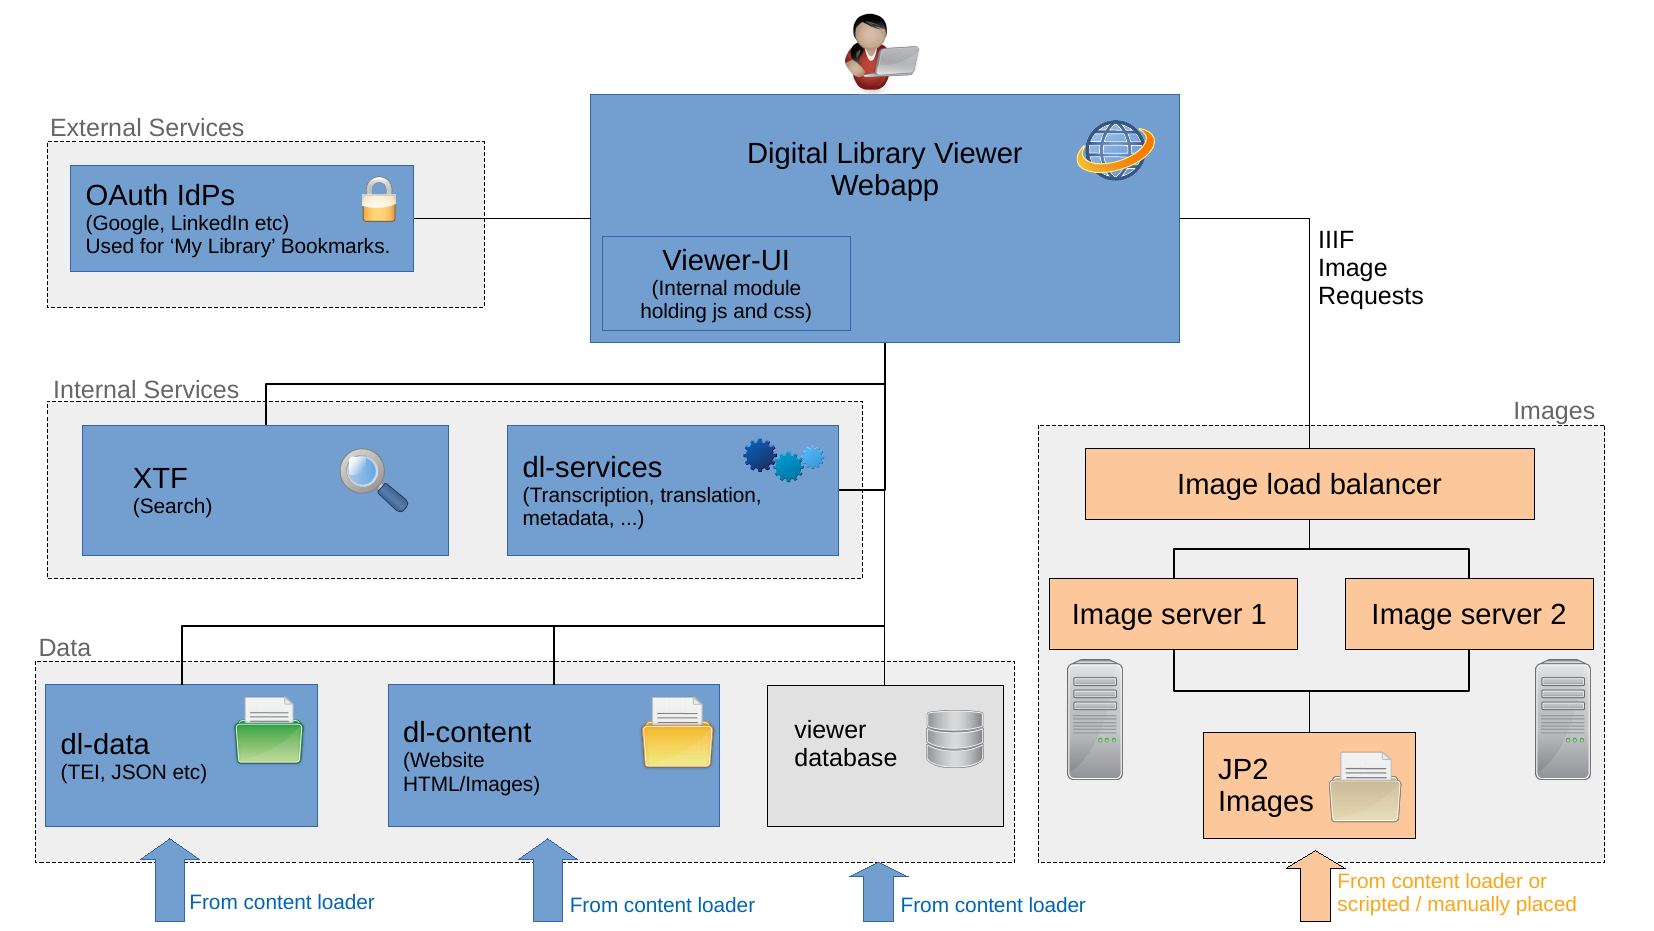

Digital Library Viewer
Webapp
External Services
OAuth IdPs
(Google, LinkedIn etc)
Used for ‘My Library’ Bookmarks.
IIIF
Image
Requests
Viewer-UI
(Internal module
holding js and css)
Internal Services
Images
XTF
(Search)
dl-services
(Transcription, translation,
metadata, ...)
Image load balancer
Image server 1
Image server 2
Data
dl-data
(TEI, JSON etc)
dl-content
(Website
HTML/Images)
viewer
database
JP2
Images
From content loader or scripted / manually placed
From content loader
From content loader
From content loader